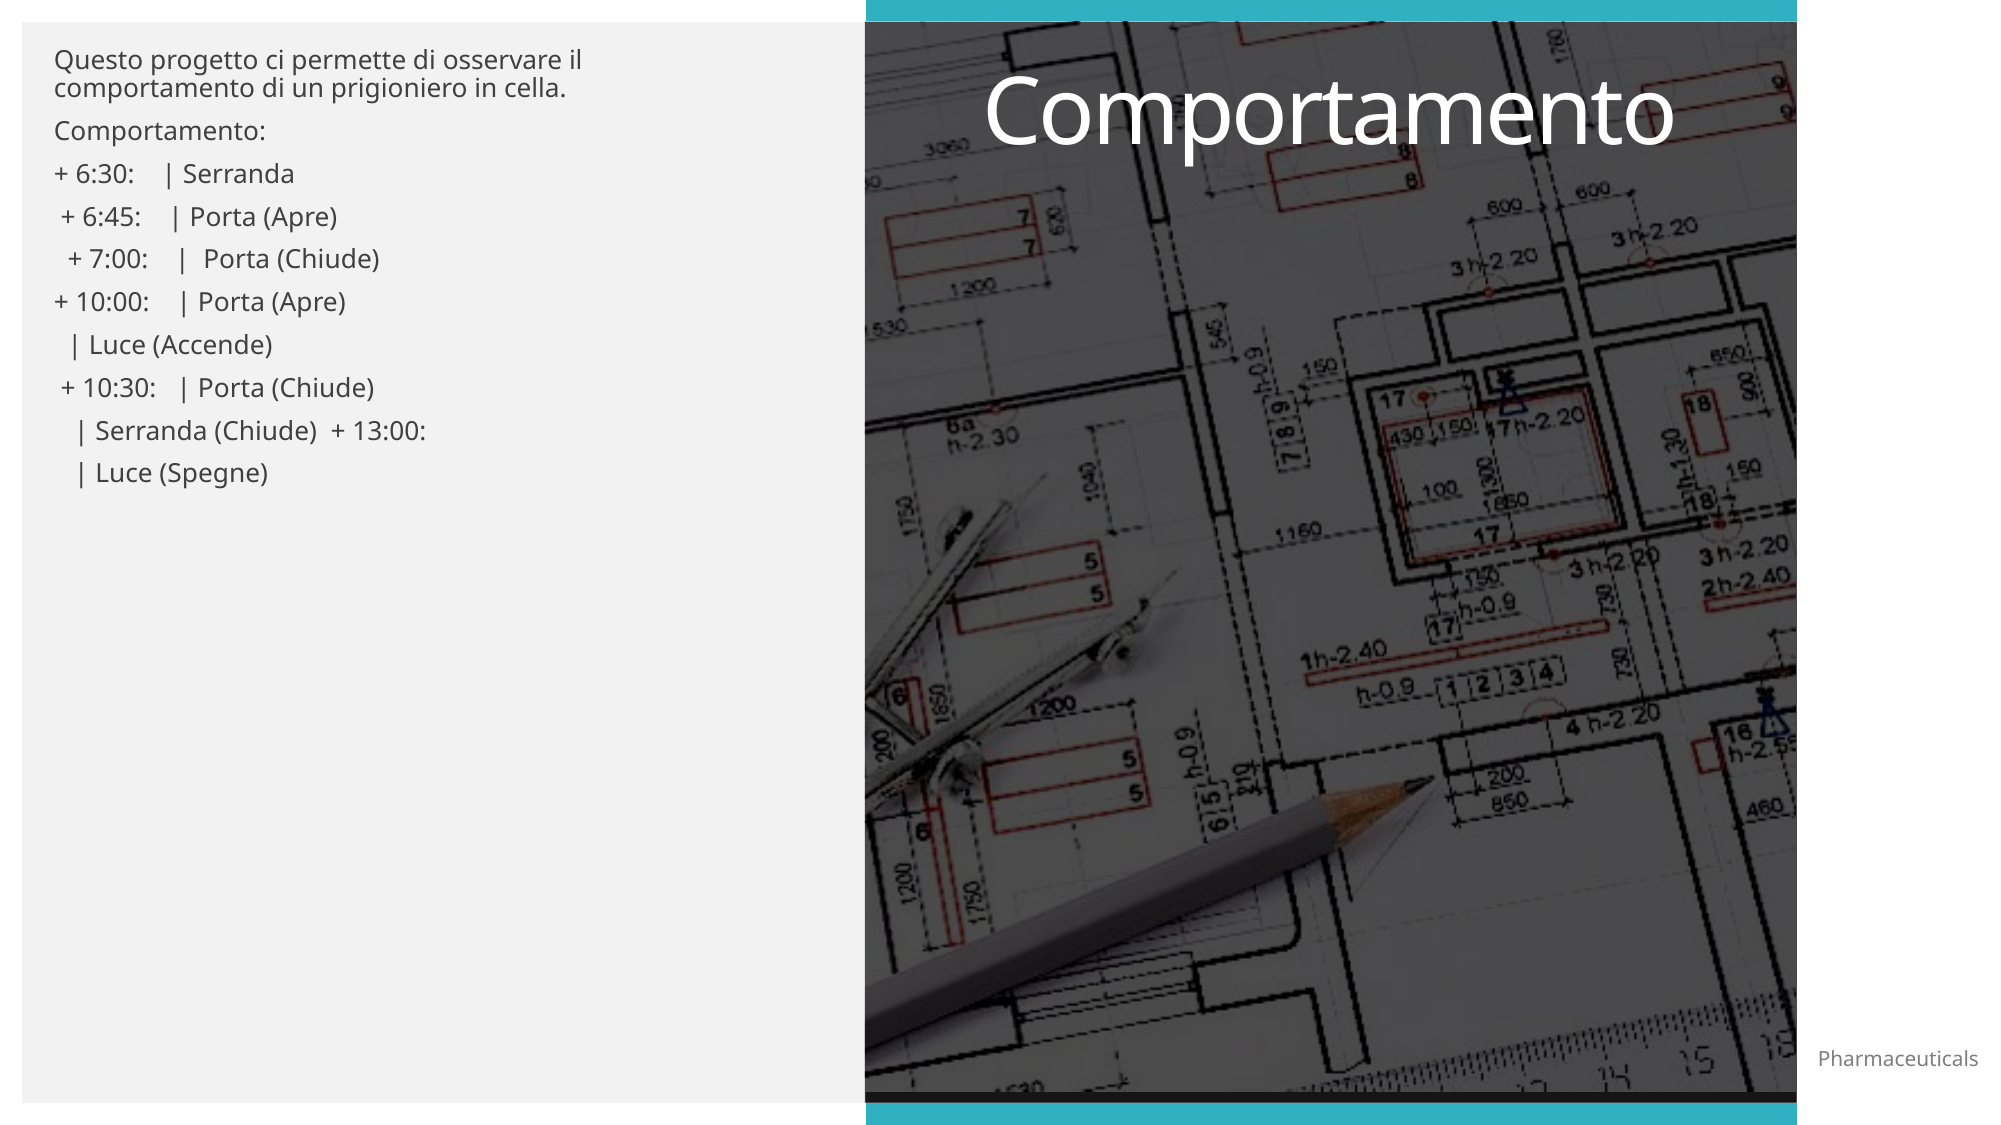

# Questo progetto ci permette di osservare il comportamento di un prigioniero in cella.
Comportamento:
+ 6:30: | Serranda
 + 6:45: | Porta (Apre)
 + 7:00: | Porta (Chiude)
+ 10:00: | Porta (Apre)
 | Luce (Accende)
 + 10:30: | Porta (Chiude)
 | Serranda (Chiude) + 13:00:
 | Luce (Spegne)
Comportamento